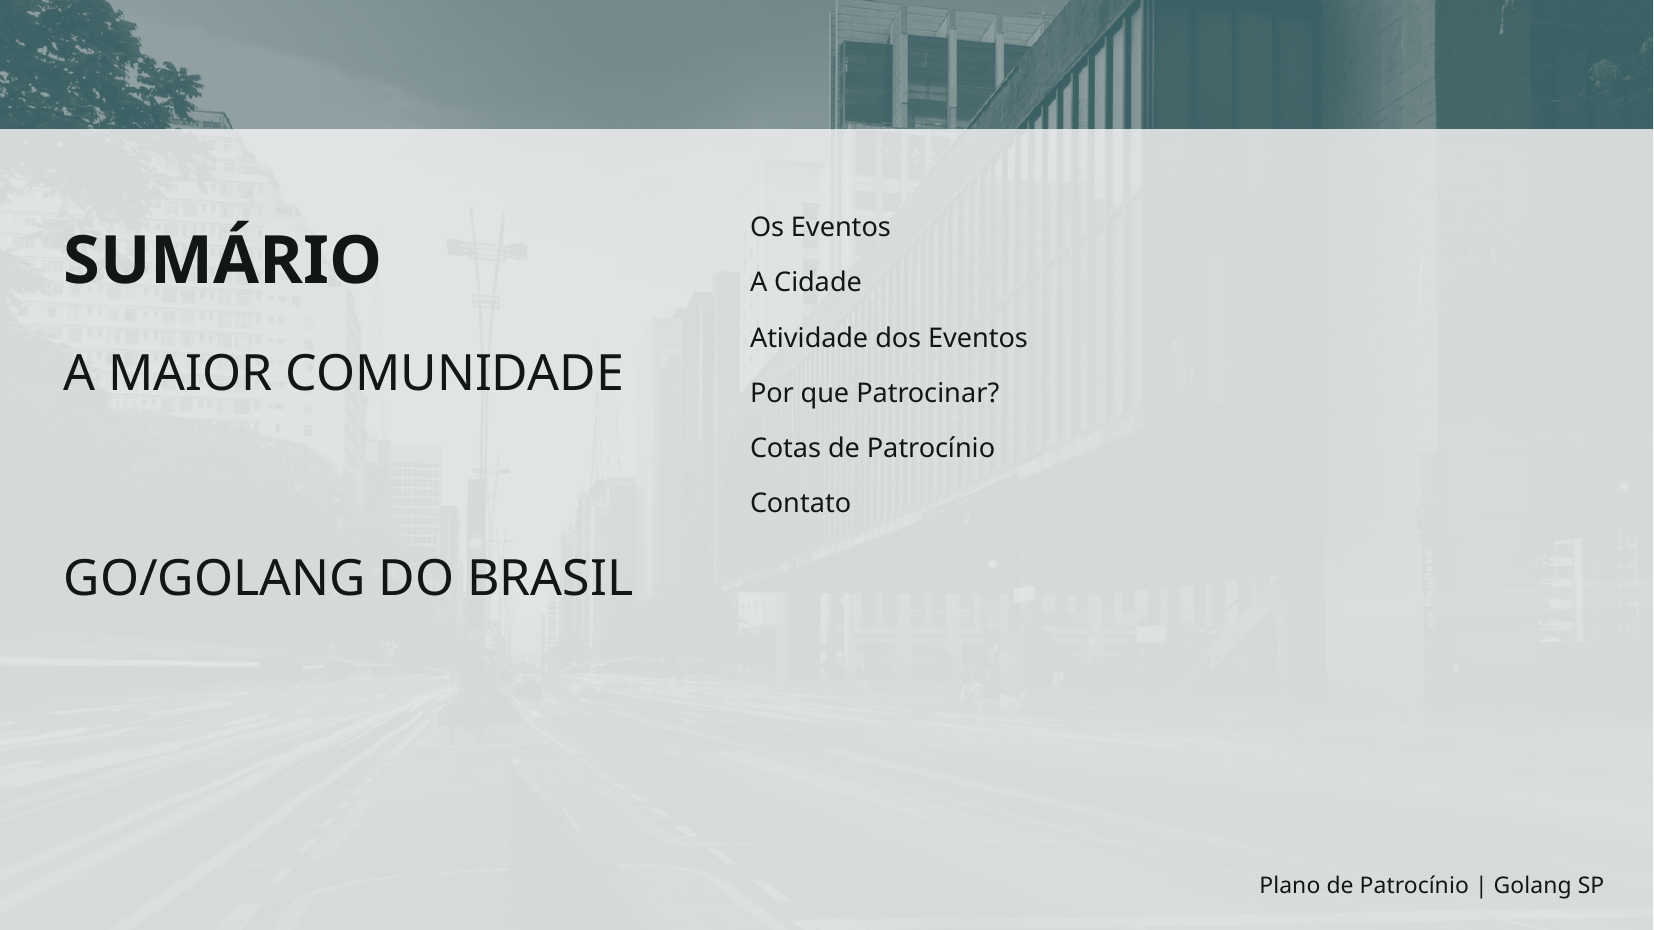

SUMÁRIO
A MAIOR COMUNIDADE
GO/GOLANG DO BRASIL
Os Eventos
A Cidade
Atividade dos Eventos
Por que Patrocinar?
Cotas de Patrocínio
Contato
# Plano de Patrocínio | Golang SP